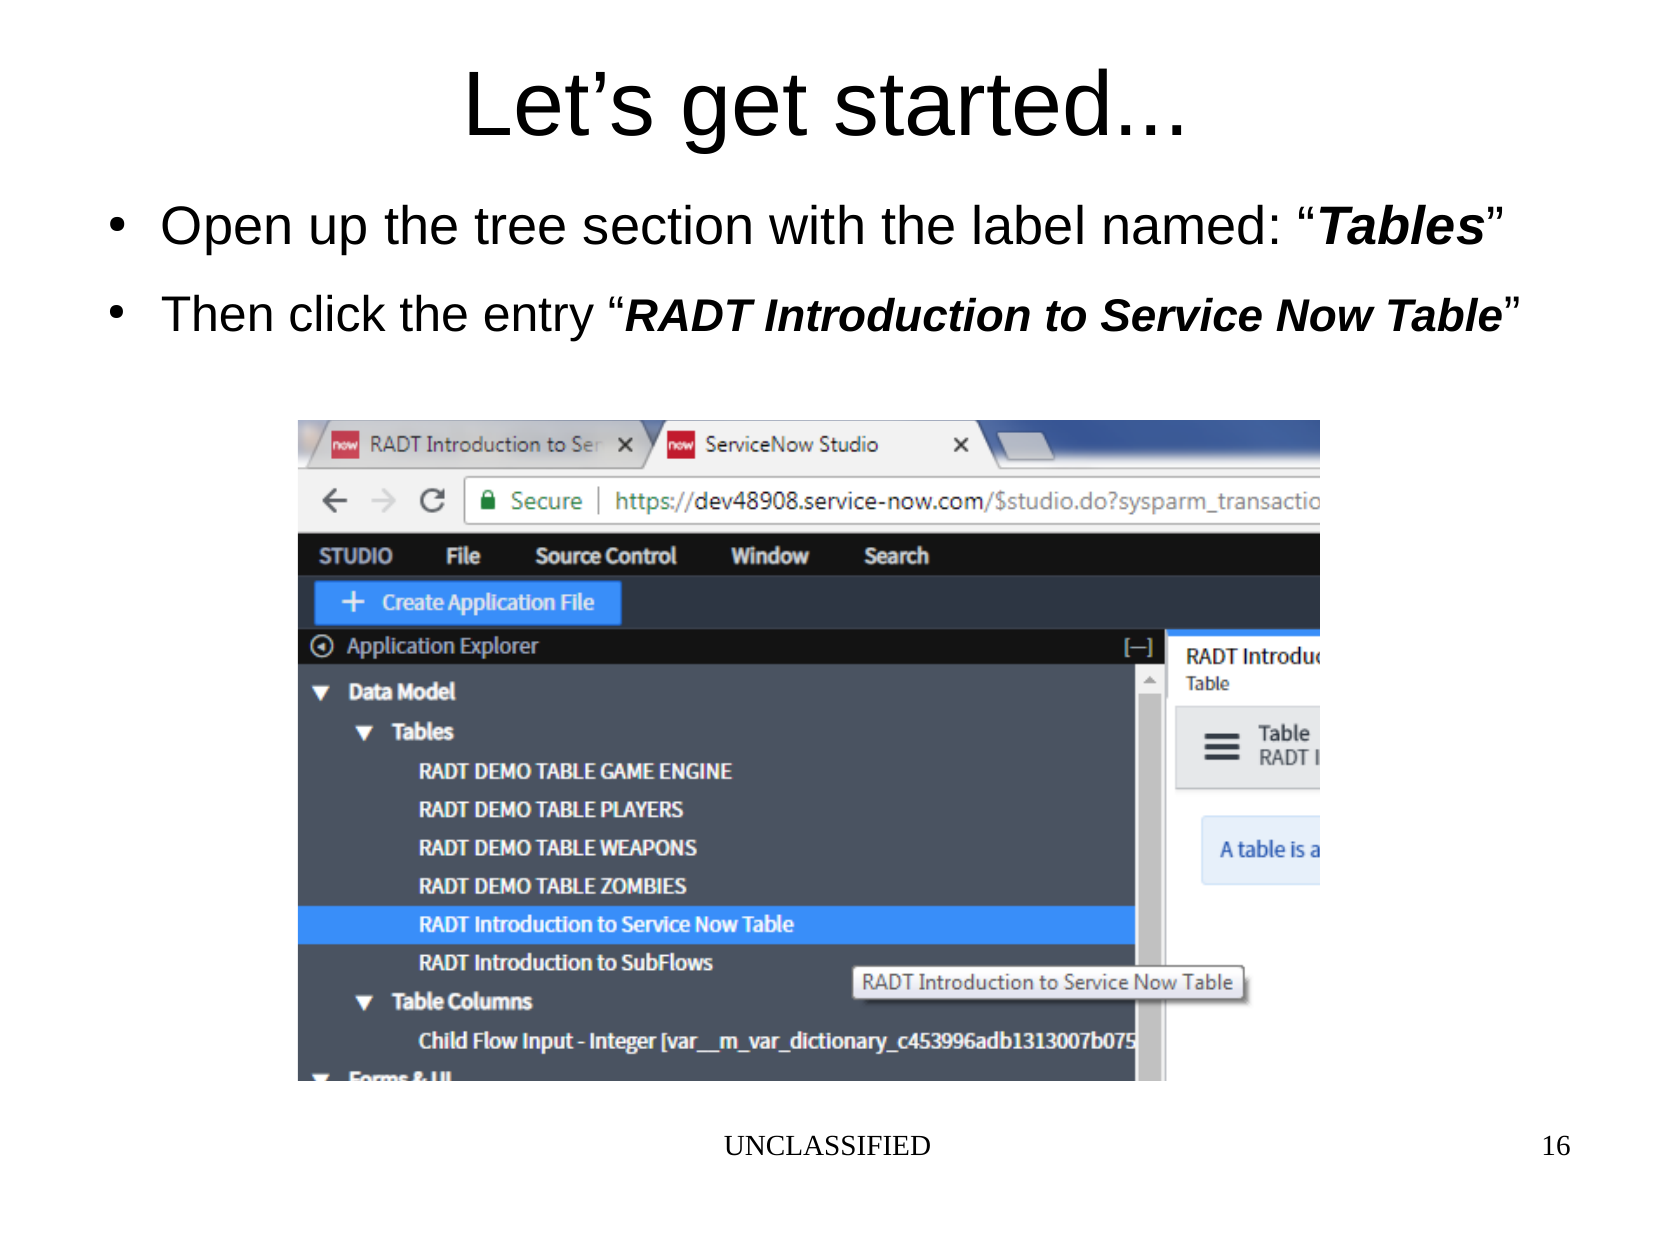

# Let’s get started...
Open up the tree section with the label named: “Tables”
Then click the entry “RADT Introduction to Service Now Table”
UNCLASSIFIED
16